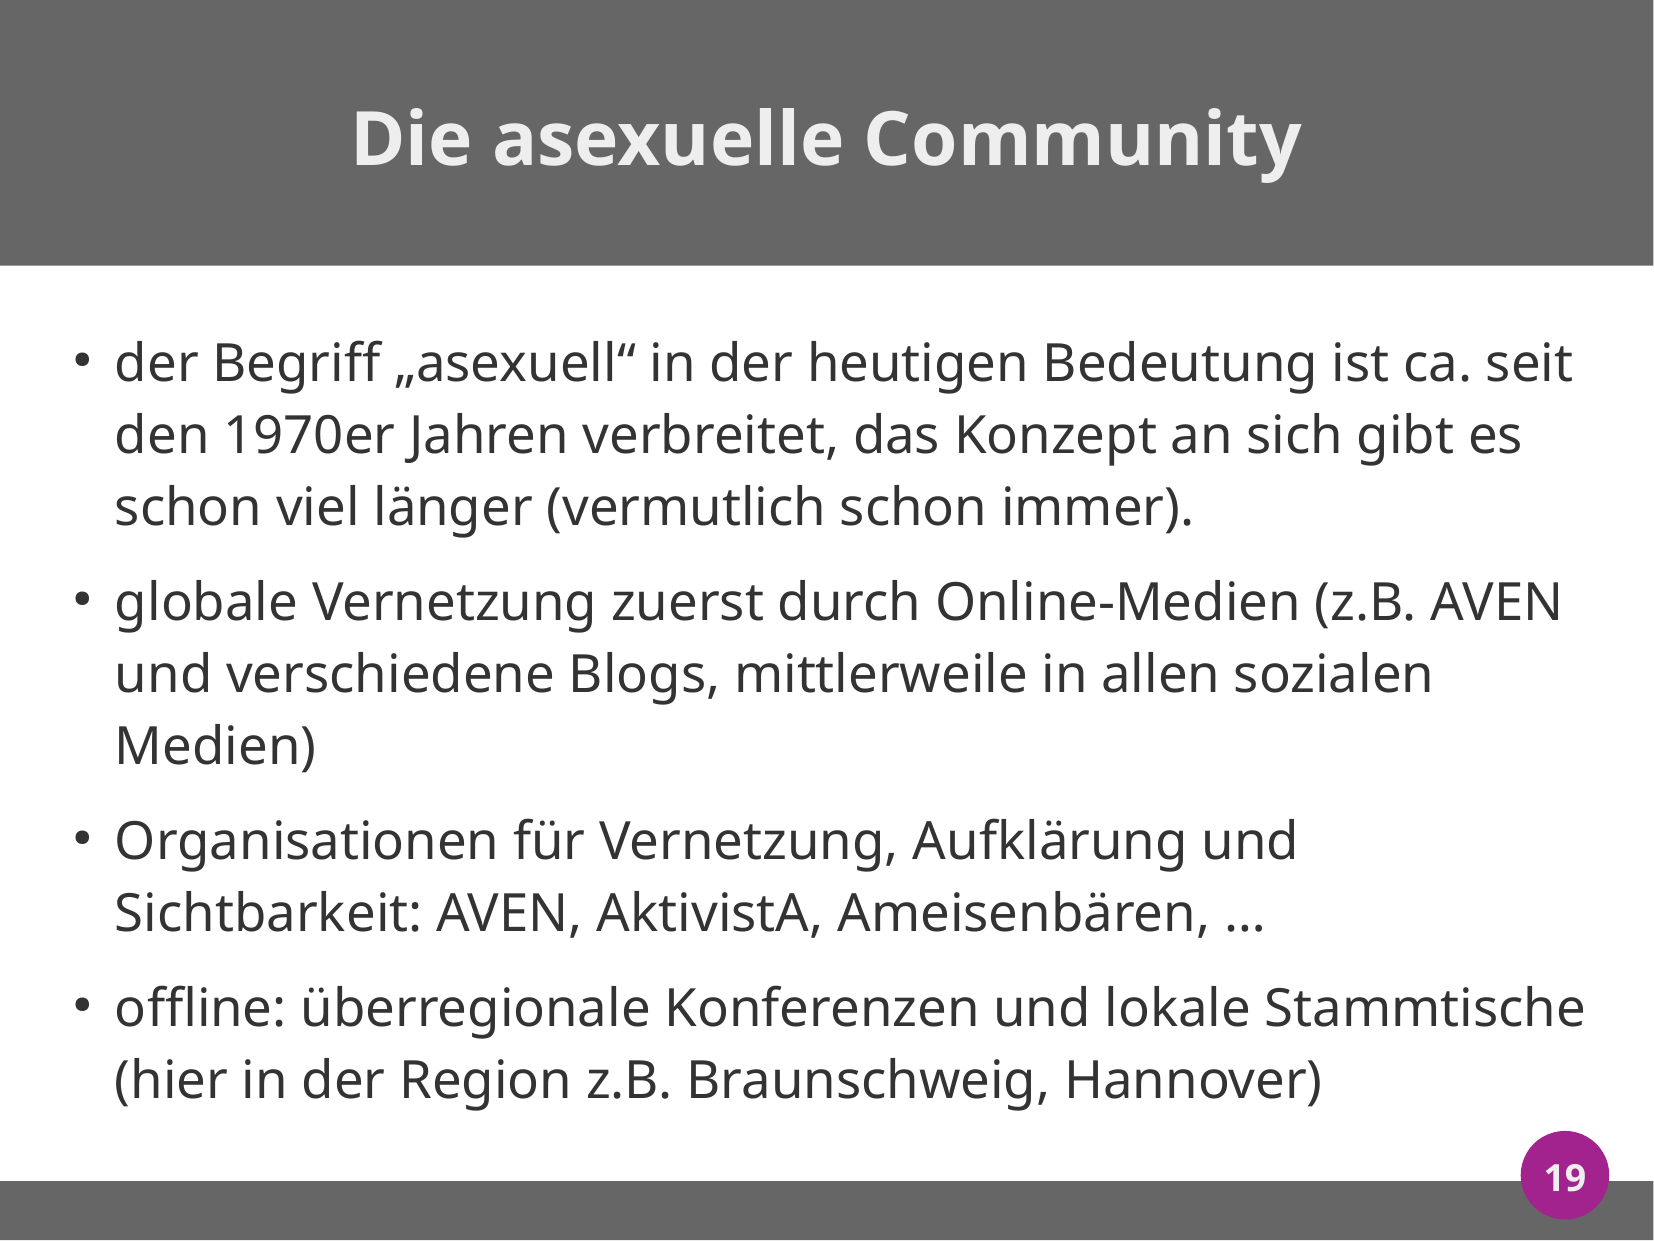

# Die asexuelle Community
der Begriff „asexuell“ in der heutigen Bedeutung ist ca. seit den 1970er Jahren verbreitet, das Konzept an sich gibt es schon viel länger (vermutlich schon immer).
globale Vernetzung zuerst durch Online-Medien (z.B. AVEN und verschiedene Blogs, mittlerweile in allen sozialen Medien)
Organisationen für Vernetzung, Aufklärung und Sichtbarkeit: AVEN, AktivistA, Ameisenbären, …
offline: überregionale Konferenzen und lokale Stammtische (hier in der Region z.B. Braunschweig, Hannover)
19